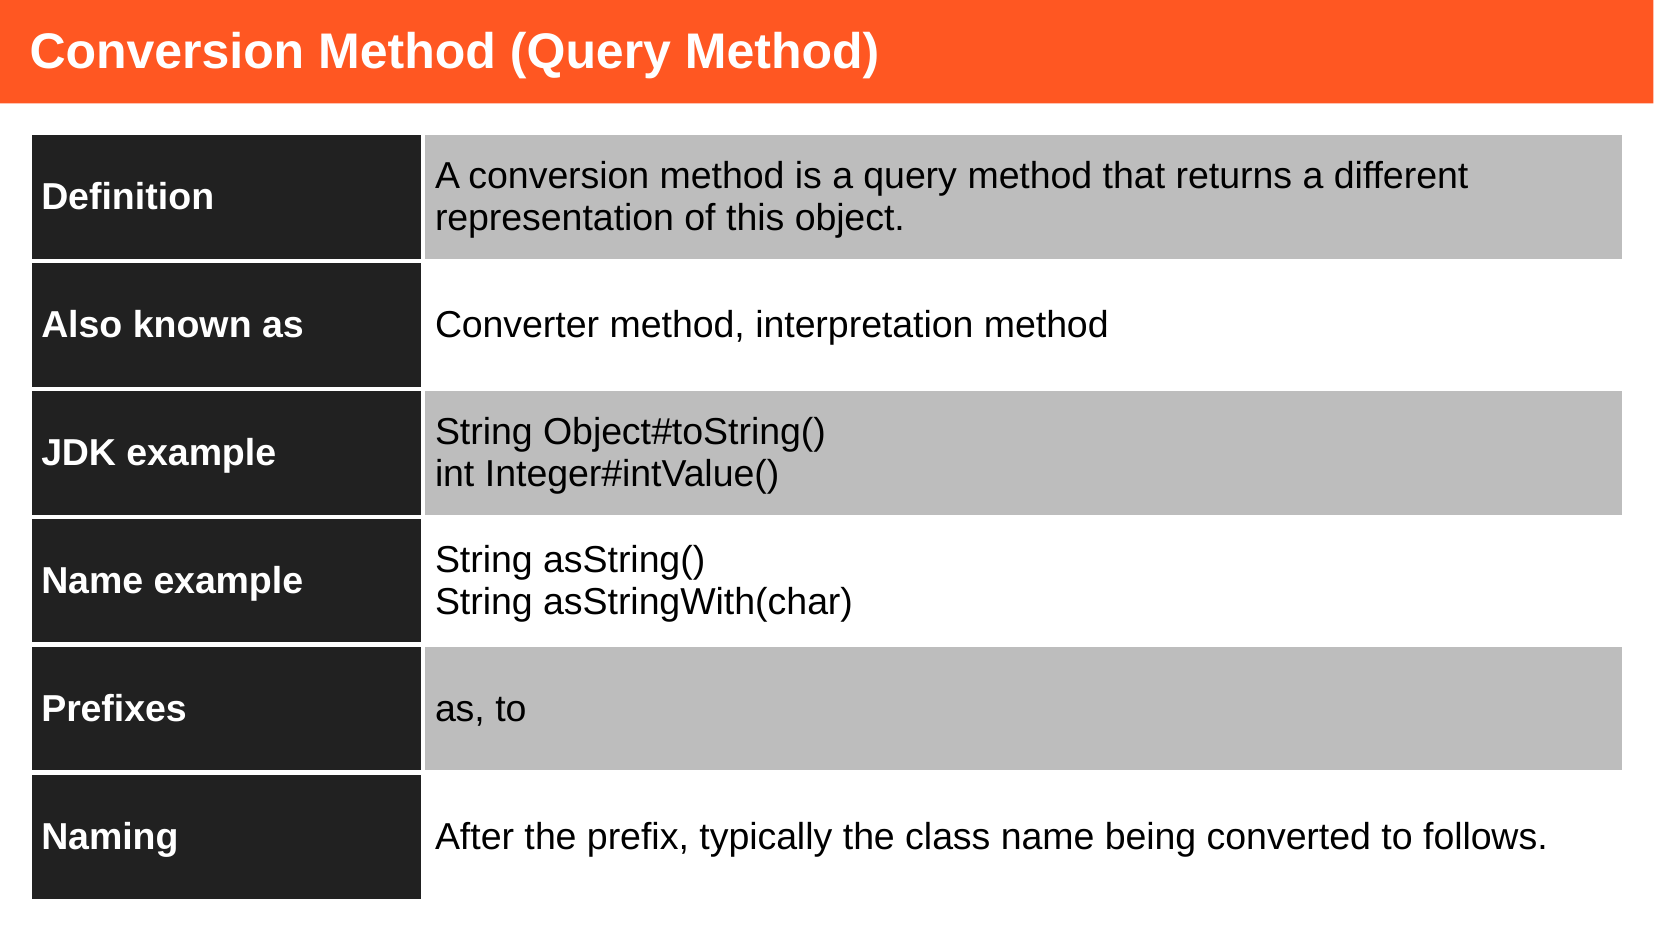

# Conversion Method (Query Method)
| Definition | A conversion method is a query method that returns a different representation of this object. |
| --- | --- |
| Also known as | Converter method, interpretation method |
| JDK example | String Object#toString() int Integer#intValue() |
| Name example | String asString() String asStringWith(char) |
| Prefixes | as, to |
| Naming | After the prefix, typically the class name being converted to follows. |
Advanced Design and Programming
16
© 2022 Dirk Riehle - Some Rights Reserved